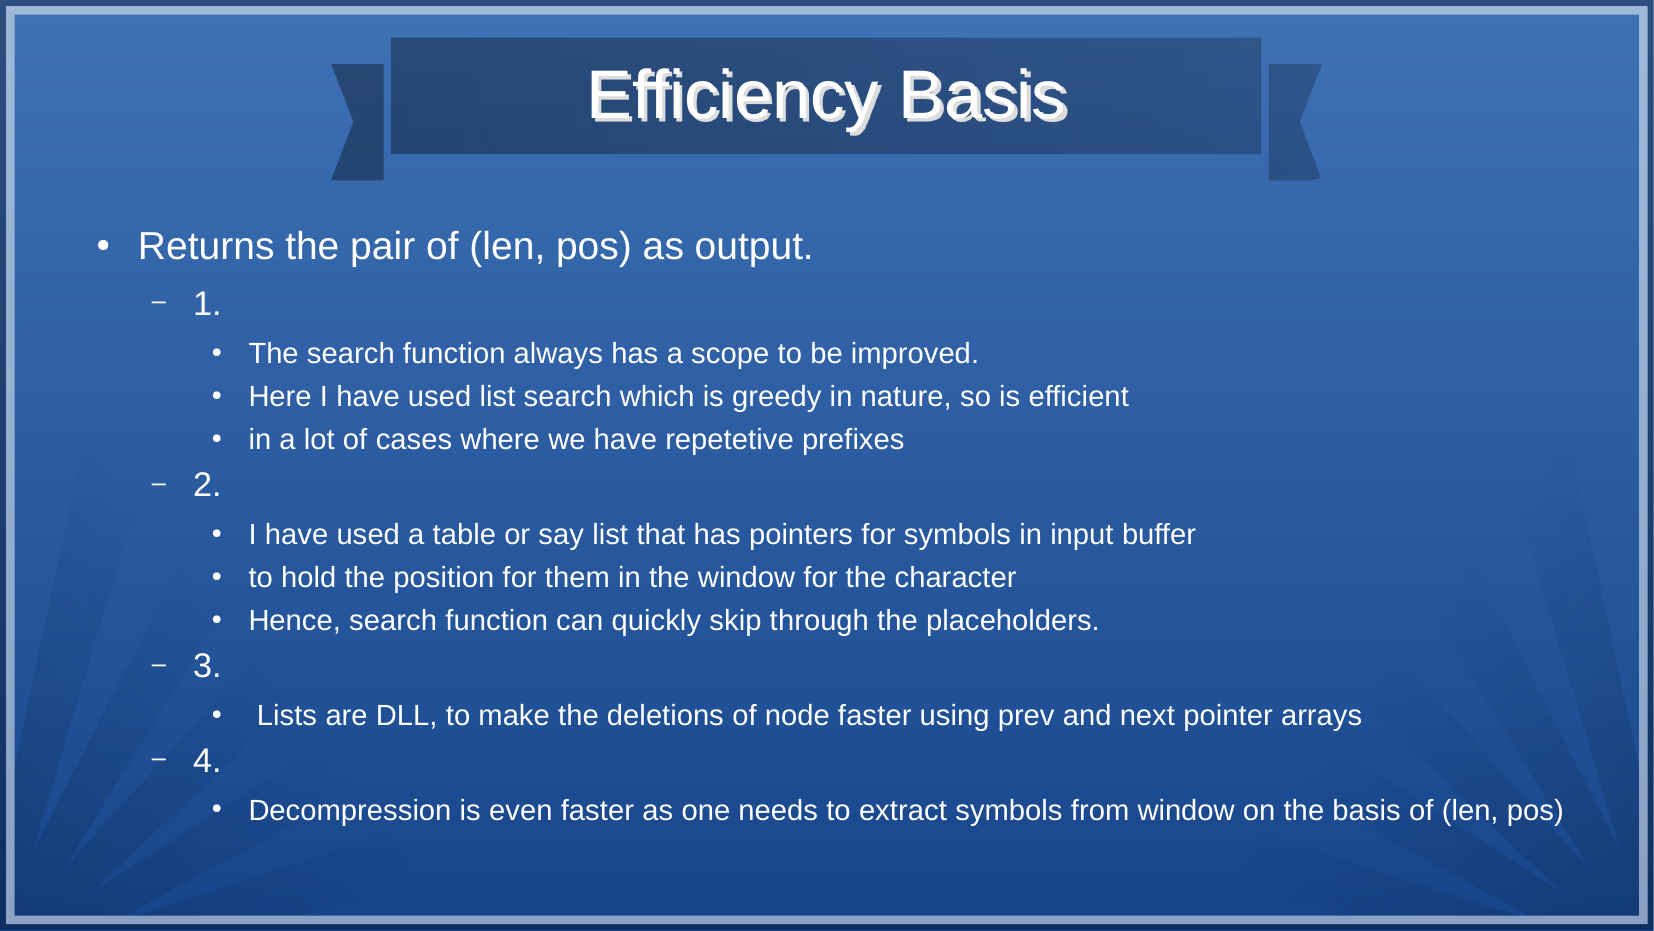

# Efficiency Basis
Returns the pair of (len, pos) as output.
1.
The search function always has a scope to be improved.
Here I have used list search which is greedy in nature, so is efficient
in a lot of cases where we have repetetive prefixes
2.
I have used a table or say list that has pointers for symbols in input buffer
to hold the position for them in the window for the character
Hence, search function can quickly skip through the placeholders.
3.
 Lists are DLL, to make the deletions of node faster using prev and next pointer arrays
4.
Decompression is even faster as one needs to extract symbols from window on the basis of (len, pos)